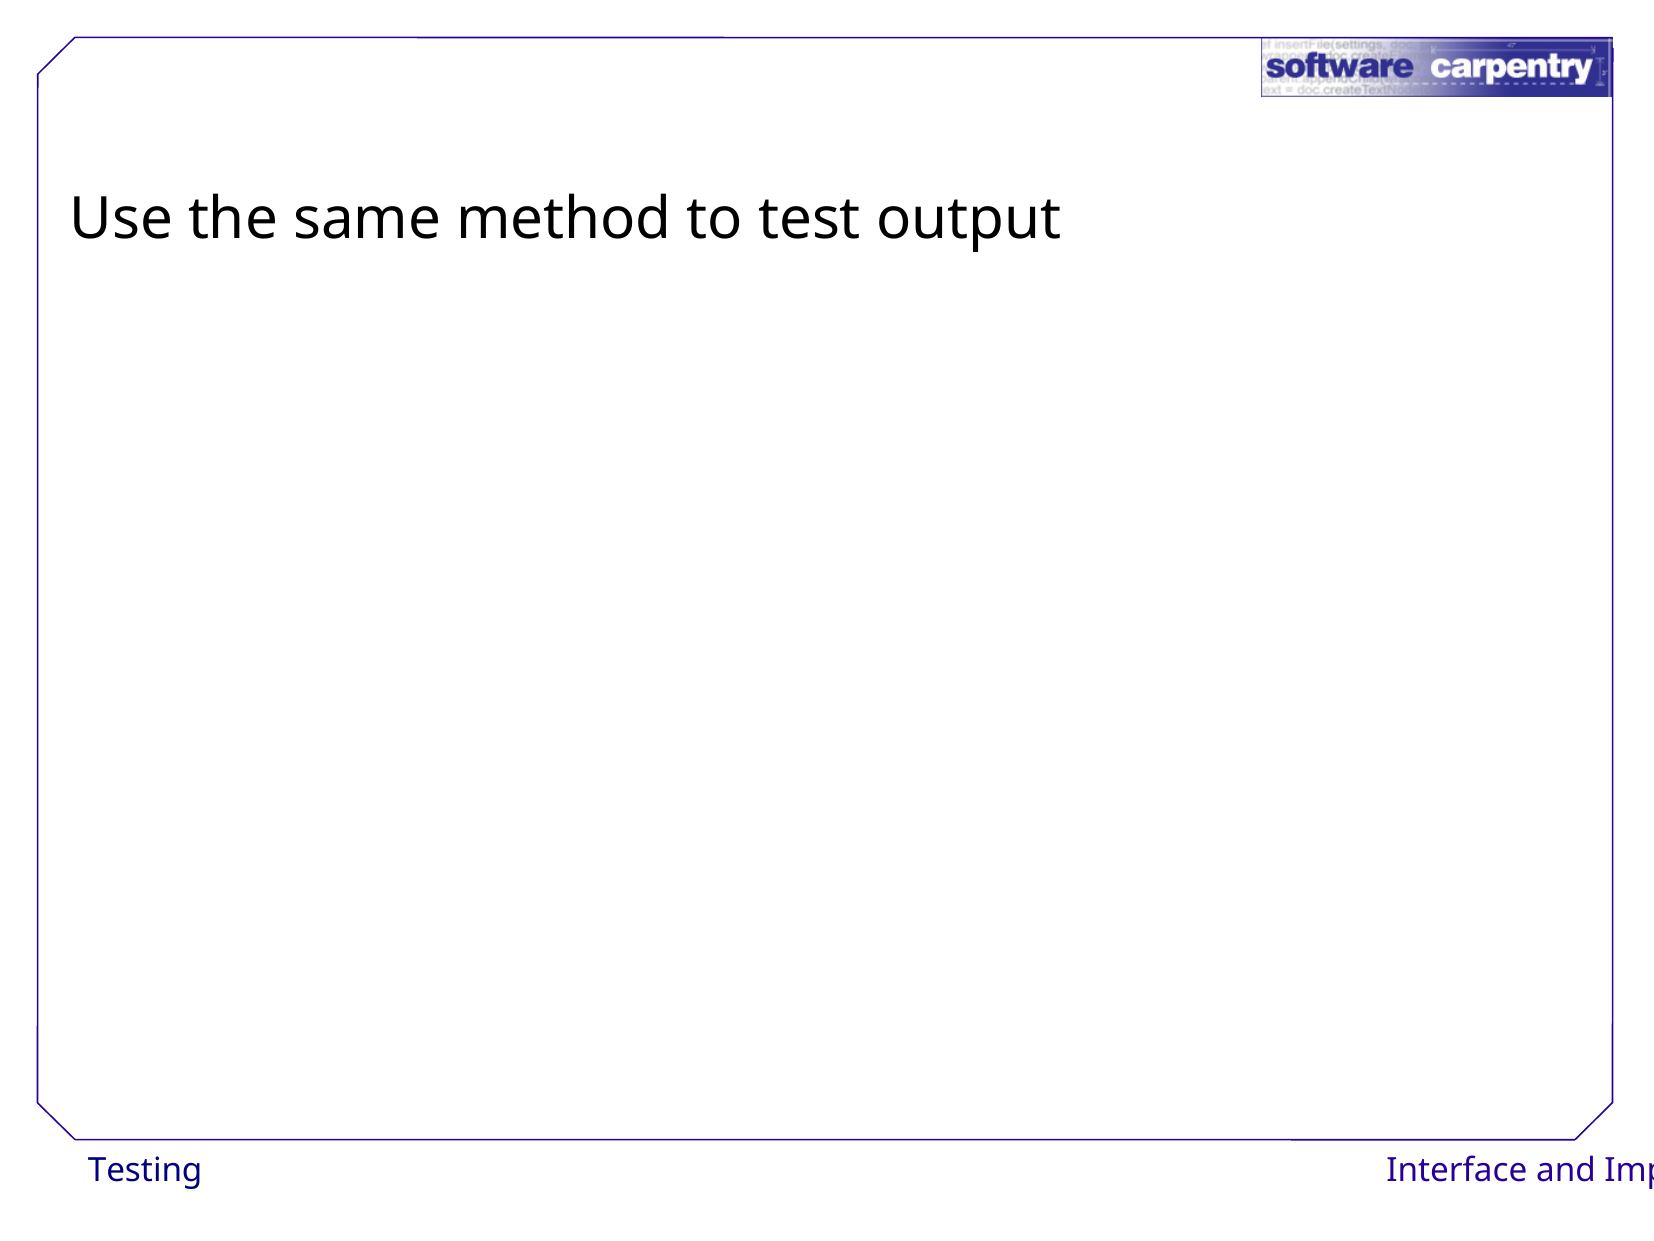

Use the same method to test output